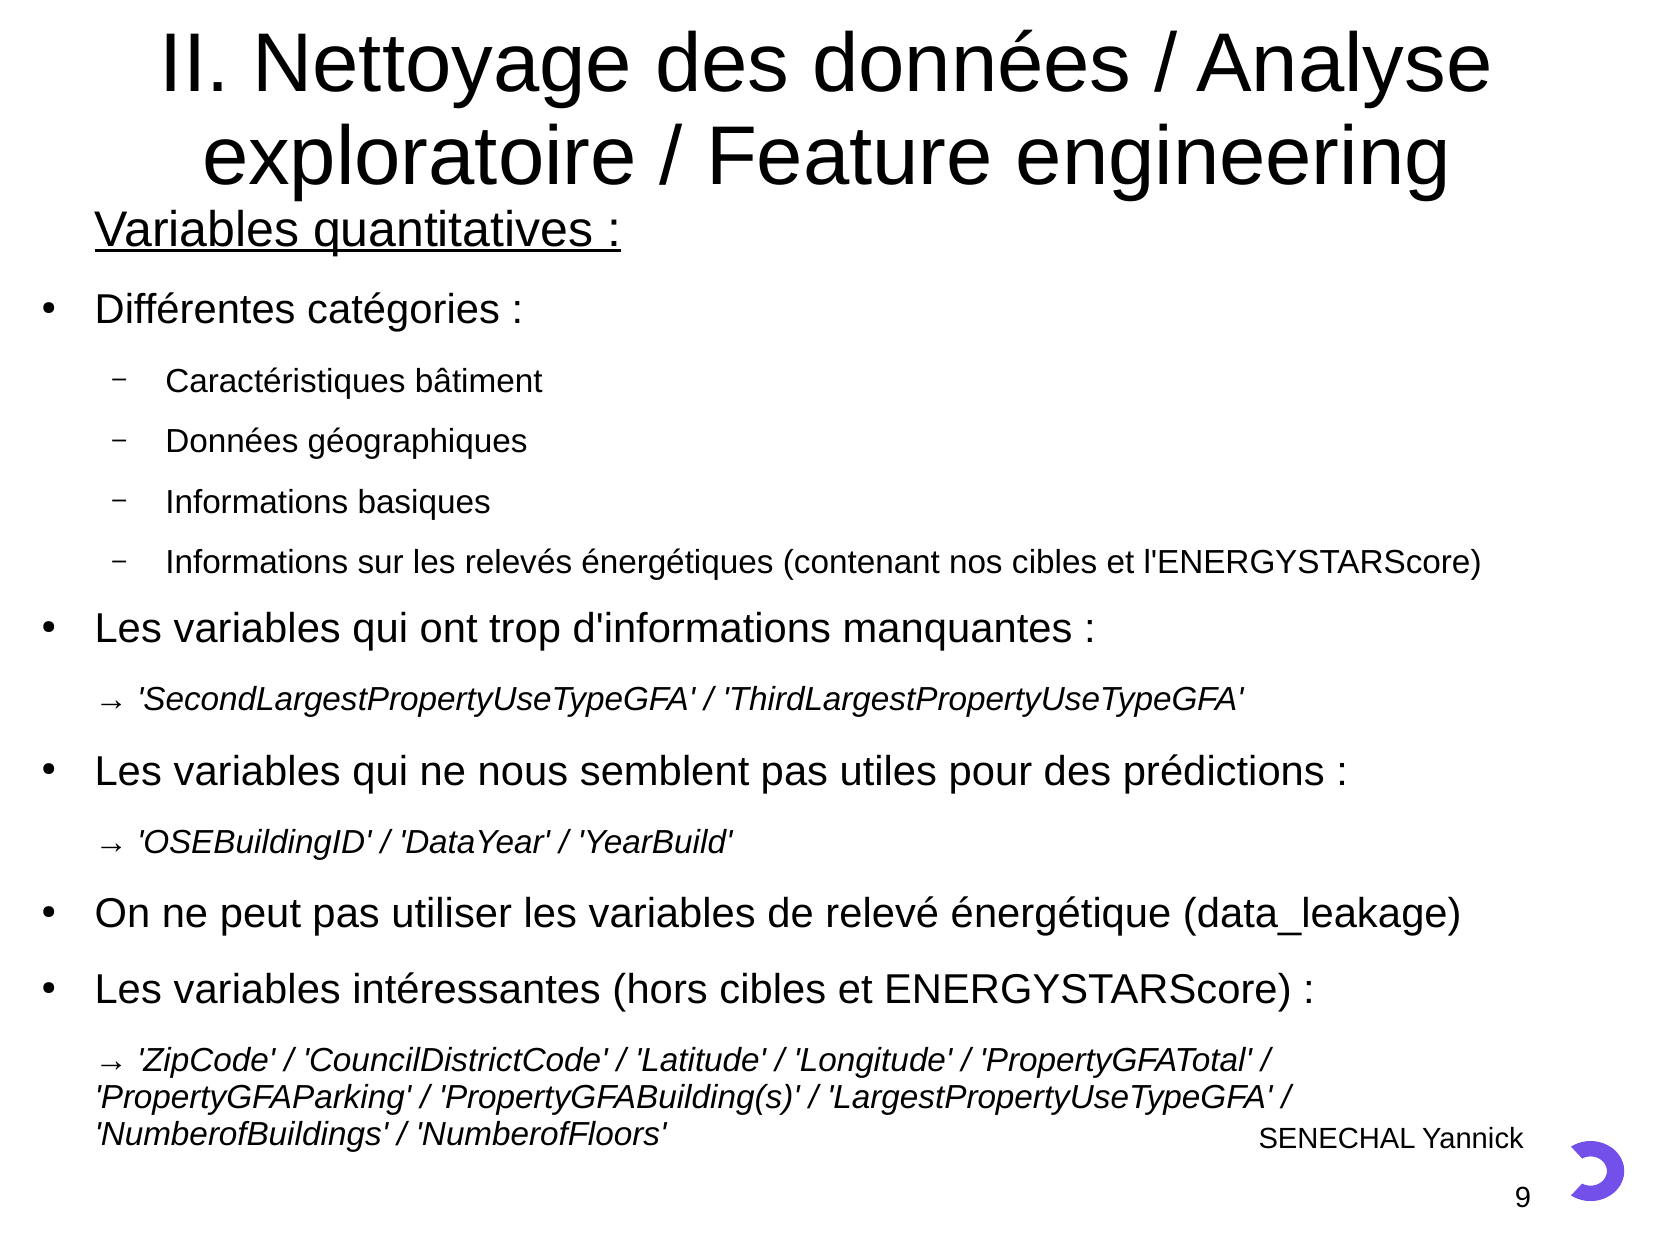

# II. Nettoyage des données / Analyse exploratoire / Feature engineering
Variables quantitatives :
Différentes catégories :
Caractéristiques bâtiment
Données géographiques
Informations basiques
Informations sur les relevés énergétiques (contenant nos cibles et l'ENERGYSTARScore)
Les variables qui ont trop d'informations manquantes :
→ 'SecondLargestPropertyUseTypeGFA' / 'ThirdLargestPropertyUseTypeGFA'
Les variables qui ne nous semblent pas utiles pour des prédictions :
→ 'OSEBuildingID' / 'DataYear' / 'YearBuild'
On ne peut pas utiliser les variables de relevé énergétique (data_leakage)
Les variables intéressantes (hors cibles et ENERGYSTARScore) :
→ 'ZipCode' / 'CouncilDistrictCode' / 'Latitude' / 'Longitude' / 'PropertyGFATotal' / 'PropertyGFAParking' / 'PropertyGFABuilding(s)' / 'LargestPropertyUseTypeGFA' / 'NumberofBuildings' / 'NumberofFloors'
SENECHAL Yannick
9